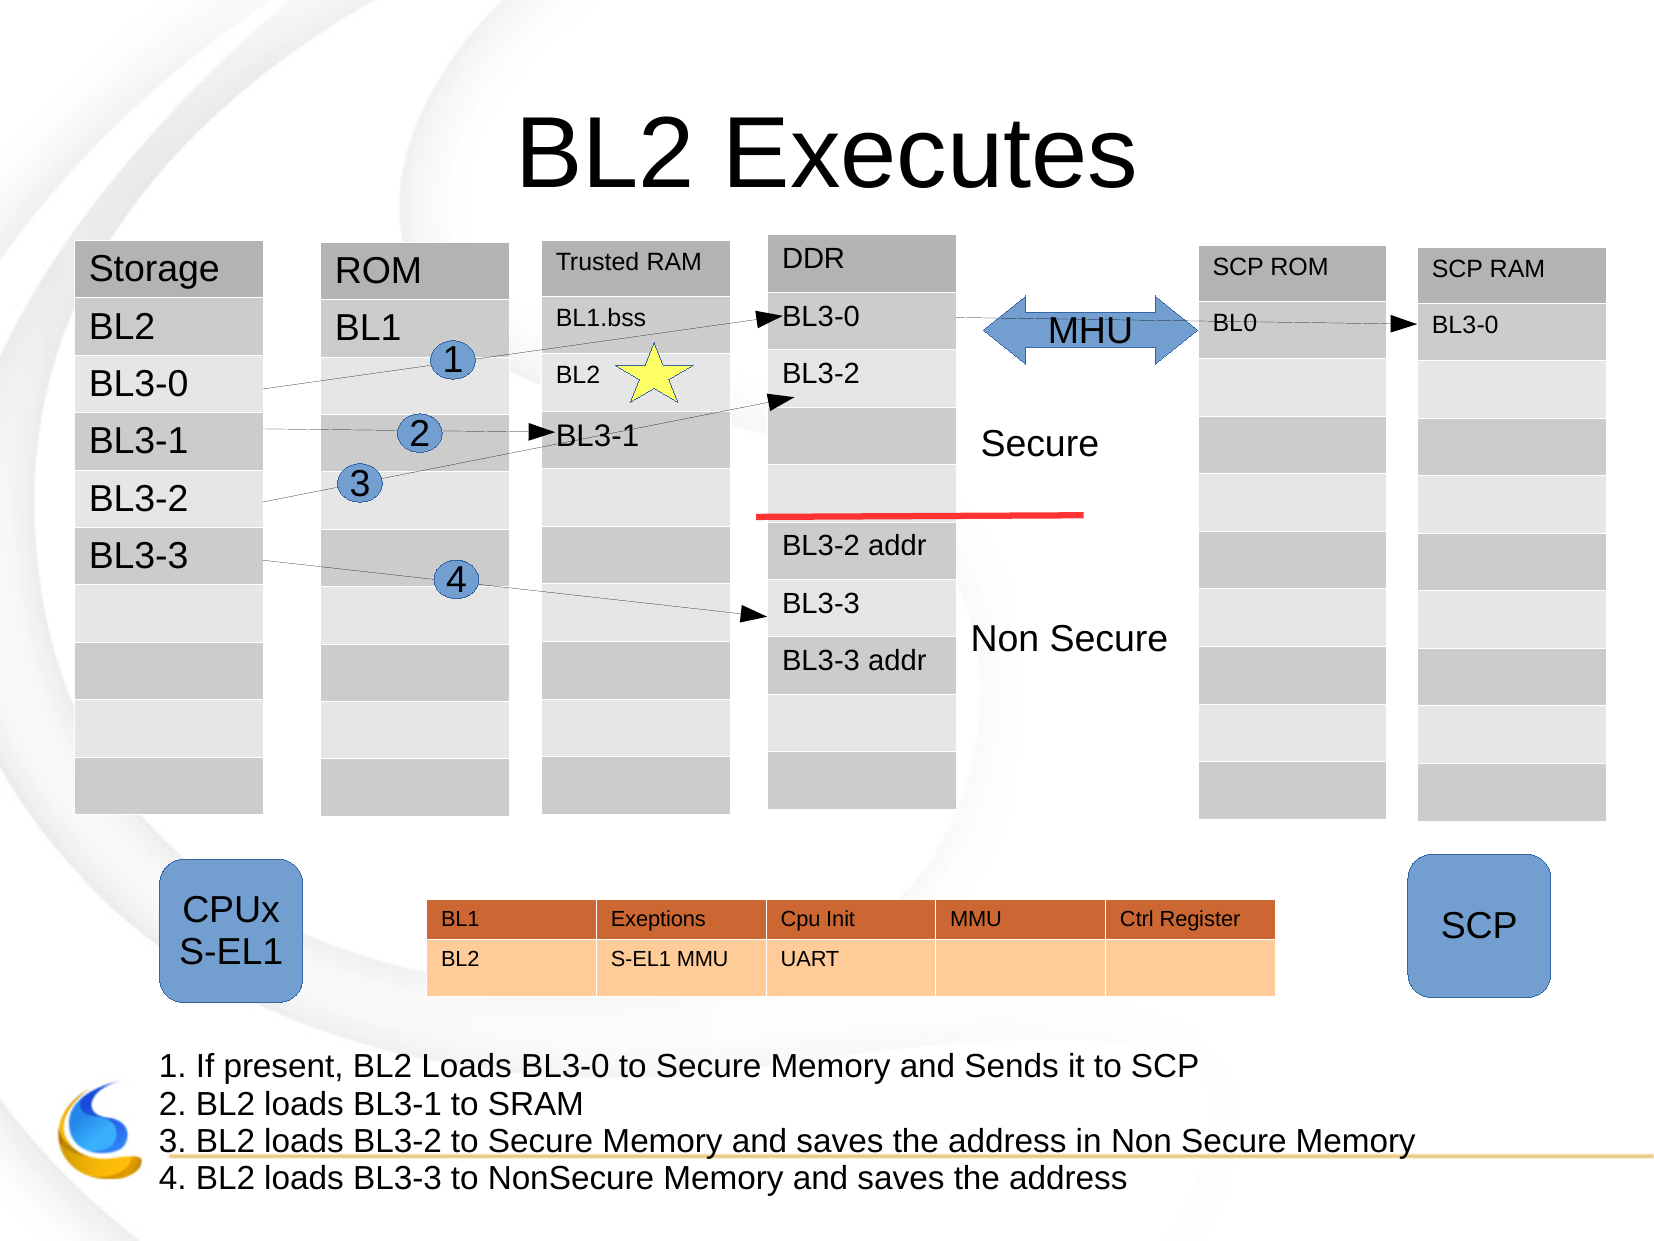

# BL2 Executes
| DDR |
| --- |
| BL3-0 |
| BL3-2 |
| |
| |
| BL3-2 addr |
| BL3-3 |
| BL3-3 addr |
| |
| |
| Trusted RAM |
| --- |
| BL1.bss |
| BL2 |
| BL3-1 |
| |
| |
| |
| |
| |
| |
| Storage |
| --- |
| BL2 |
| BL3-0 |
| BL3-1 |
| BL3-2 |
| BL3-3 |
| |
| |
| |
| |
| ROM |
| --- |
| BL1 |
| |
| |
| |
| |
| |
| |
| |
| |
| SCP ROM |
| --- |
| BL0 |
| |
| |
| |
| |
| |
| |
| |
| |
| SCP RAM |
| --- |
| BL3-0 |
| |
| |
| |
| |
| |
| |
| |
| |
MHU
1
2
Secure
3
4
Non Secure
SCP
CPUx
S-EL1
| BL1 | Exeptions | Cpu Init | MMU | Ctrl Register |
| --- | --- | --- | --- | --- |
| BL2 | S-EL1 MMU | UART | | |
1. If present, BL2 Loads BL3-0 to Secure Memory and Sends it to SCP
2. BL2 loads BL3-1 to SRAM
3. BL2 loads BL3-2 to Secure Memory and saves the address in Non Secure Memory
4. BL2 loads BL3-3 to NonSecure Memory and saves the address